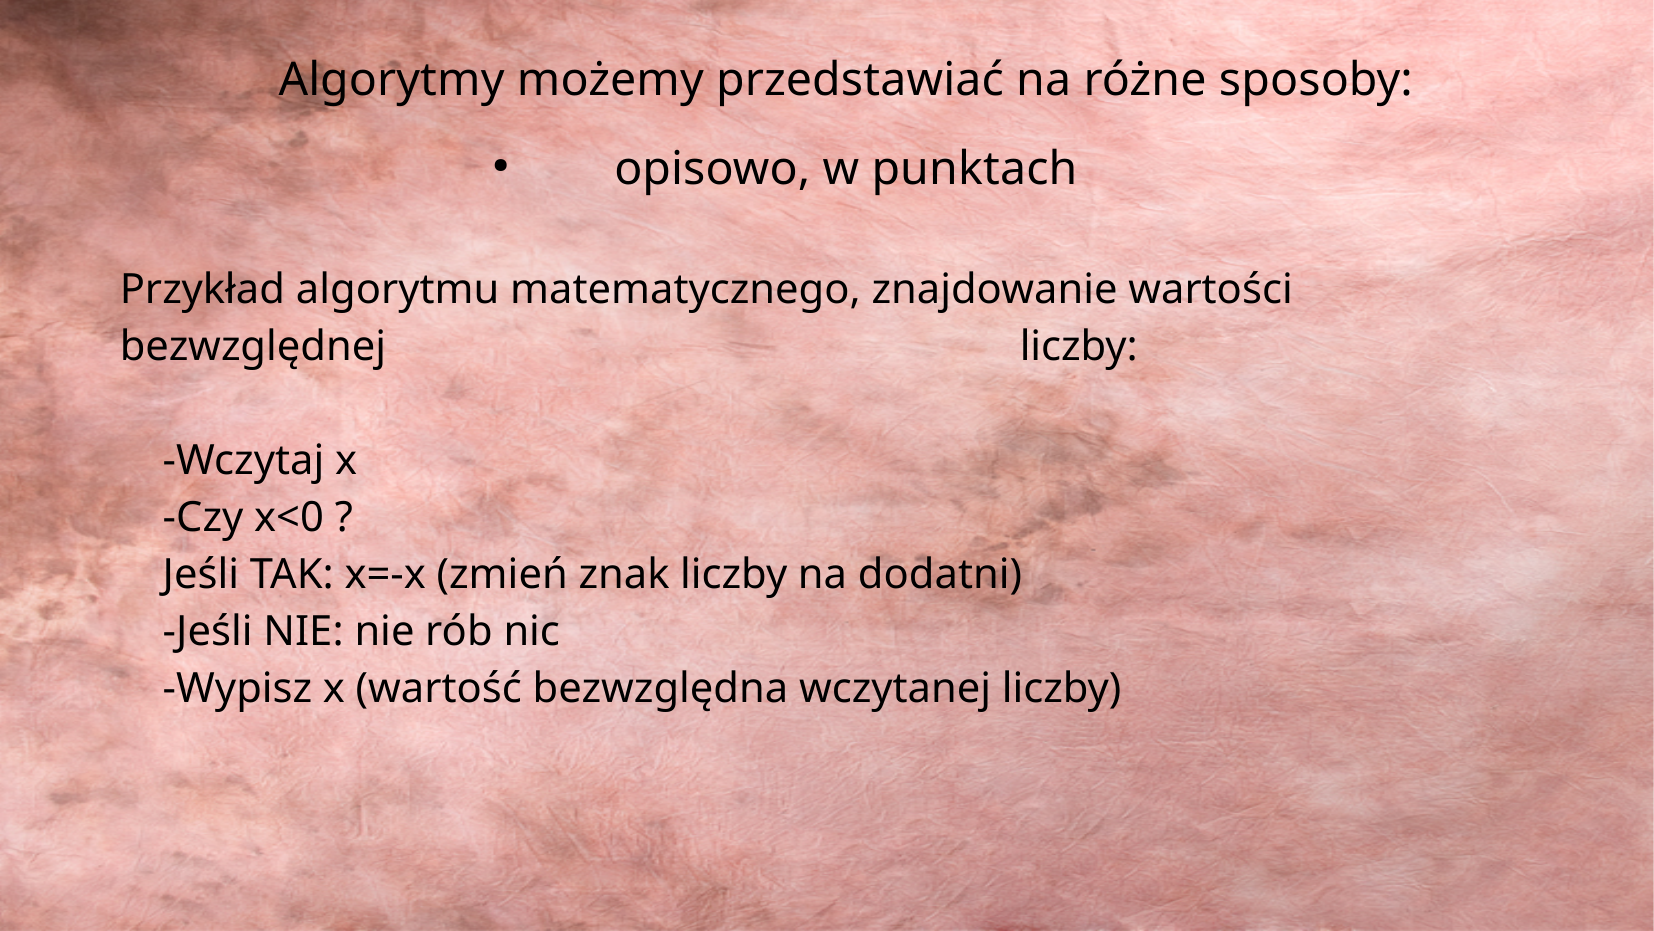

# Algorytmy możemy przedstawiać na różne sposoby:
opisowo, w punktach
Przykład algorytmu matematycznego, znajdowanie wartości bezwzględnej 									liczby:
 -Wczytaj x
 -Czy x<0 ?
 Jeśli TAK: x=-x (zmień znak liczby na dodatni)
 -Jeśli NIE: nie rób nic
 -Wypisz x (wartość bezwzględna wczytanej liczby)